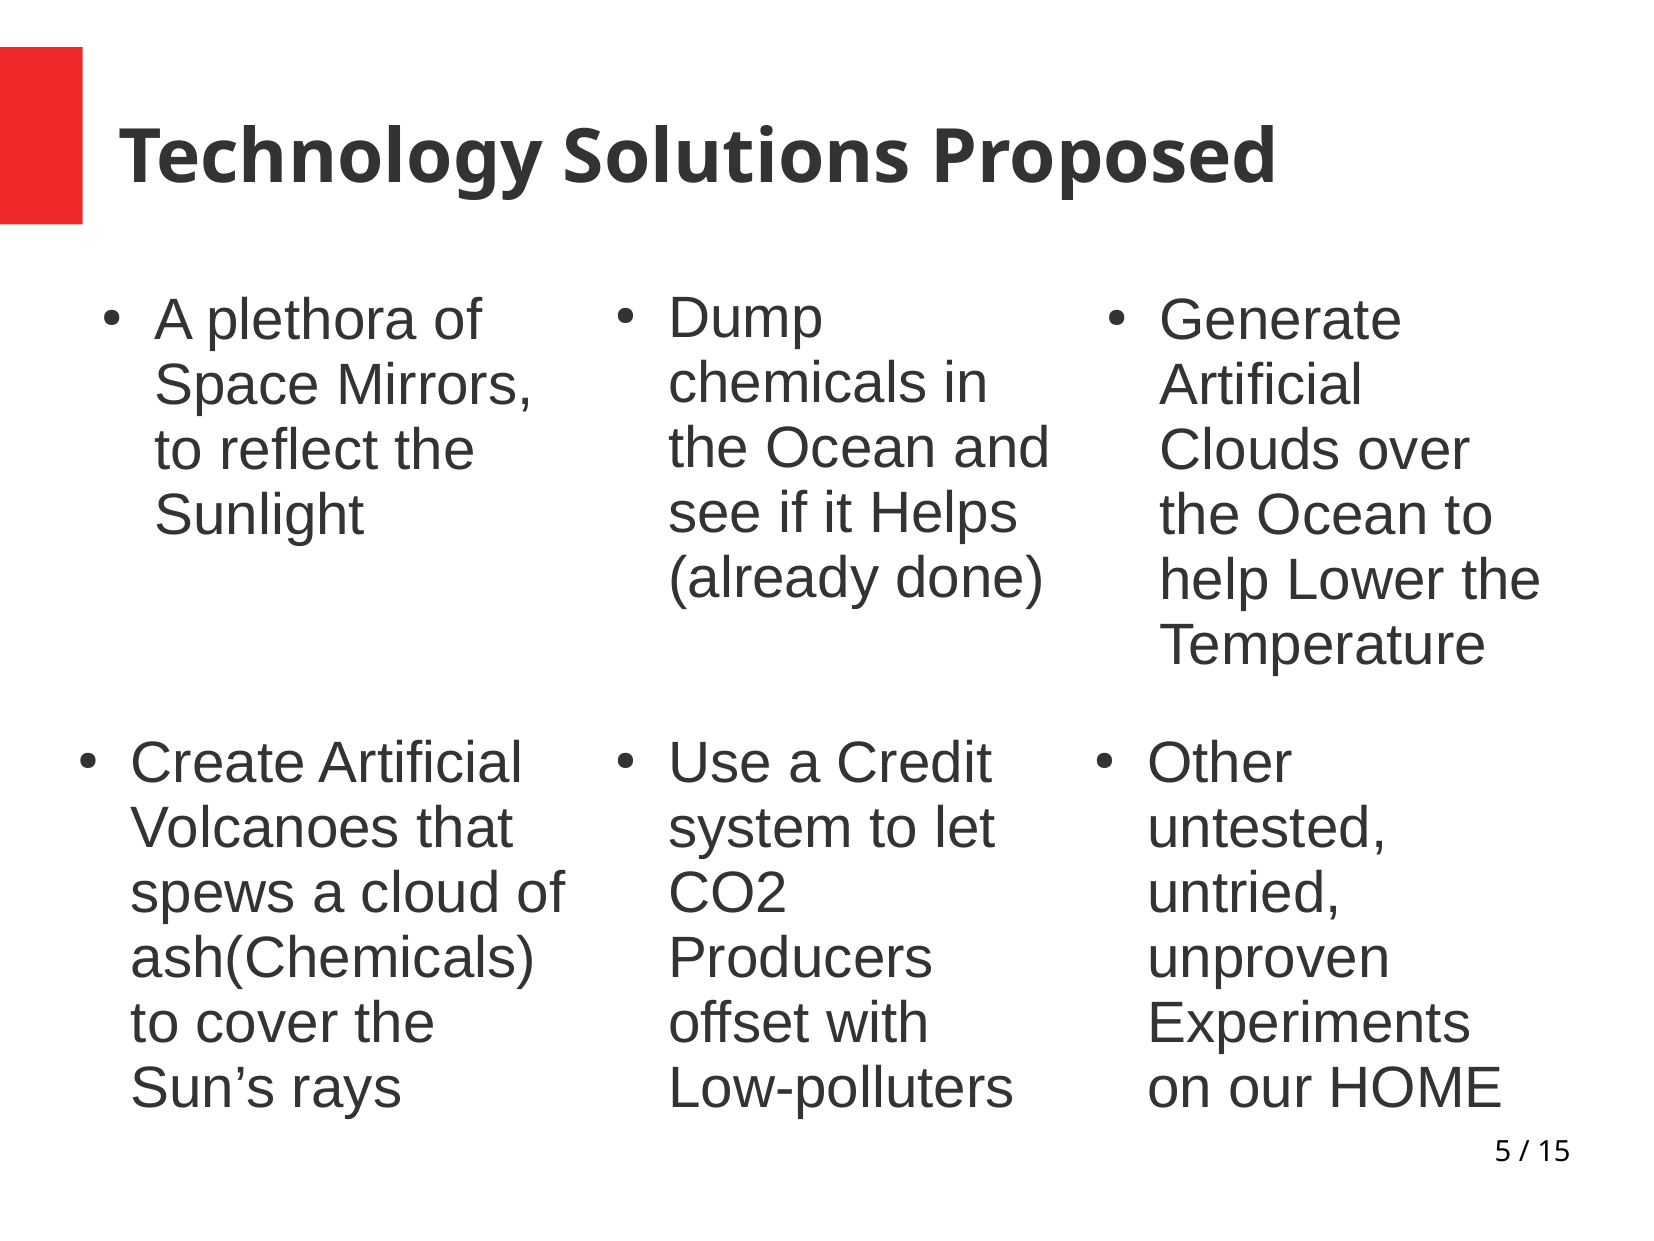

# Technology Solutions Proposed
Dump chemicals in the Ocean and see if it Helps (already done)
A plethora of Space Mirrors, to reflect the Sunlight
Generate Artificial Clouds over the Ocean to help Lower the Temperature
Create Artificial Volcanoes that spews a cloud of ash(Chemicals) to cover the Sun’s rays
Use a Credit system to let CO2 Producers offset with Low-polluters
Other untested, untried, unproven Experiments on our HOME
5